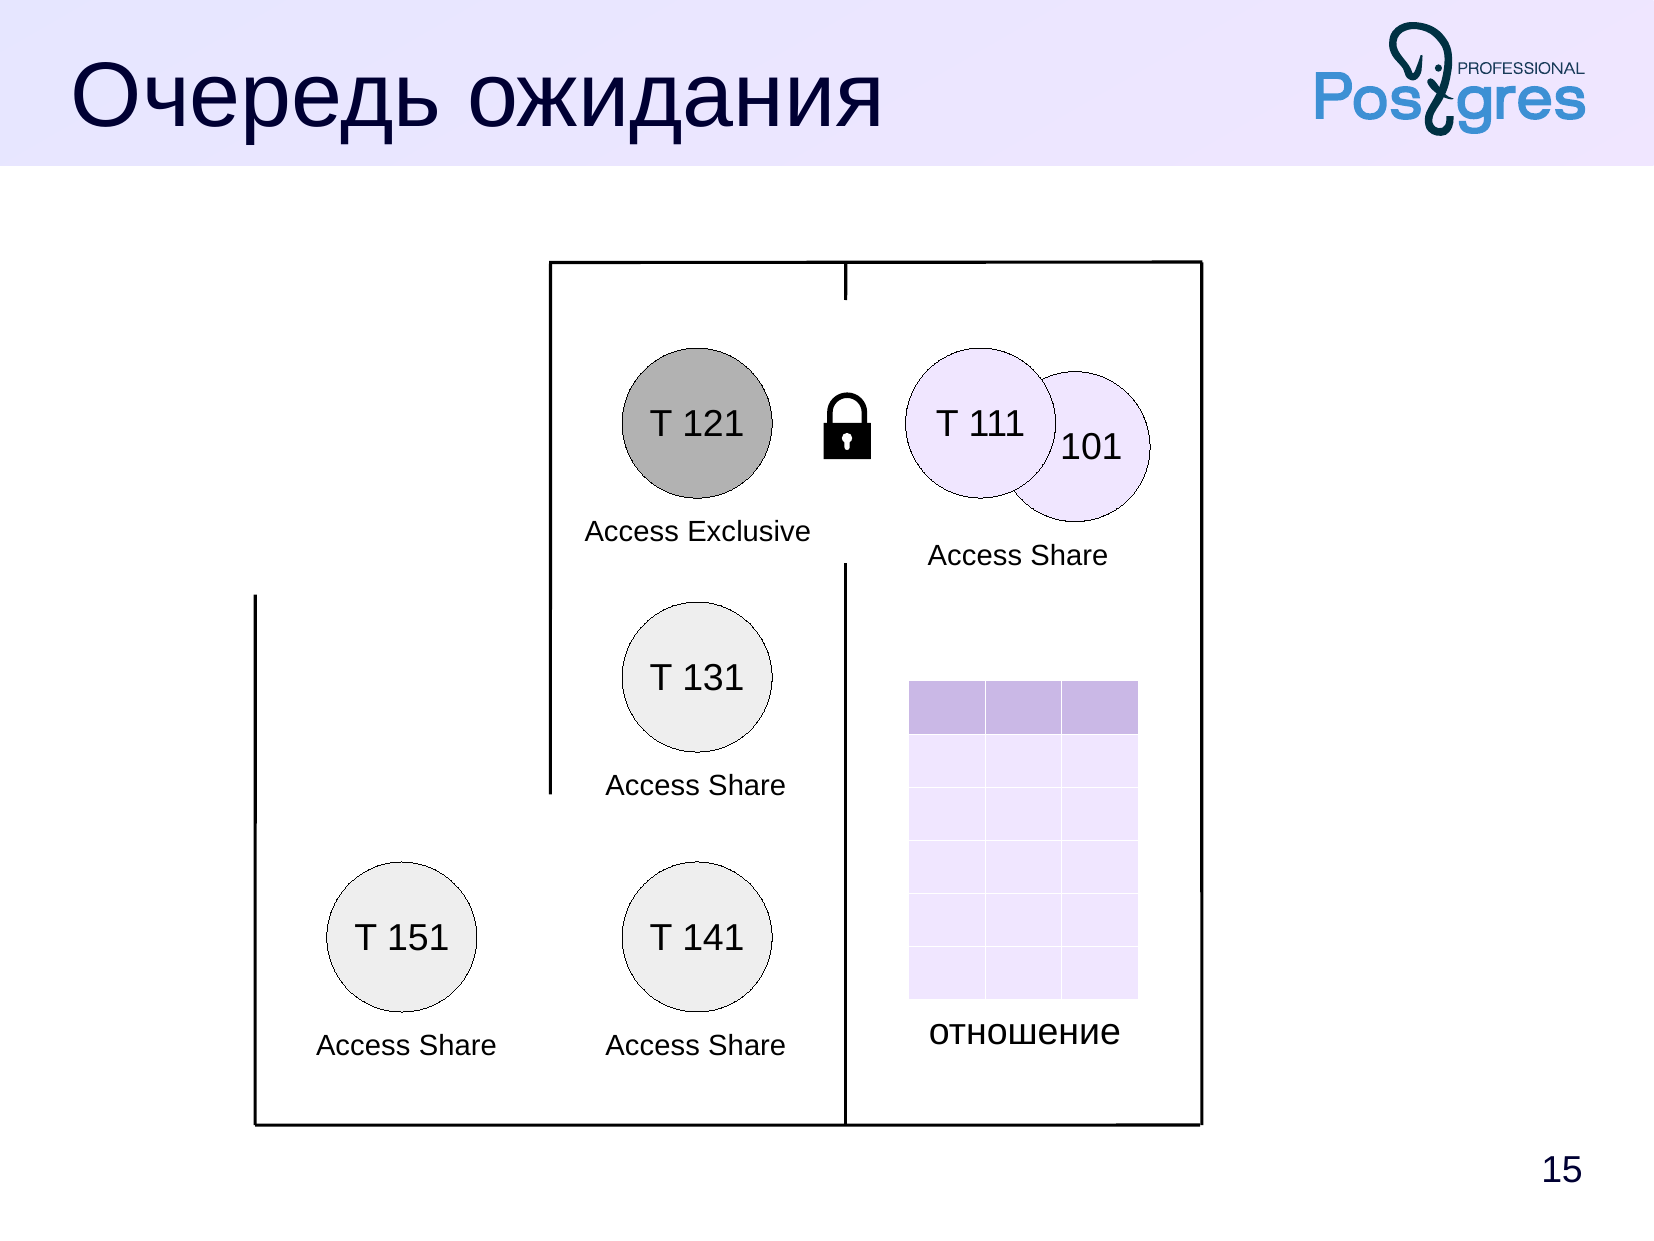

# Очередь ожидания
T 111
T 121
T 101
Access Exclusive
Access Share
T 131
Access Share
T 141
T 151
отношение
Access Share
Access Share